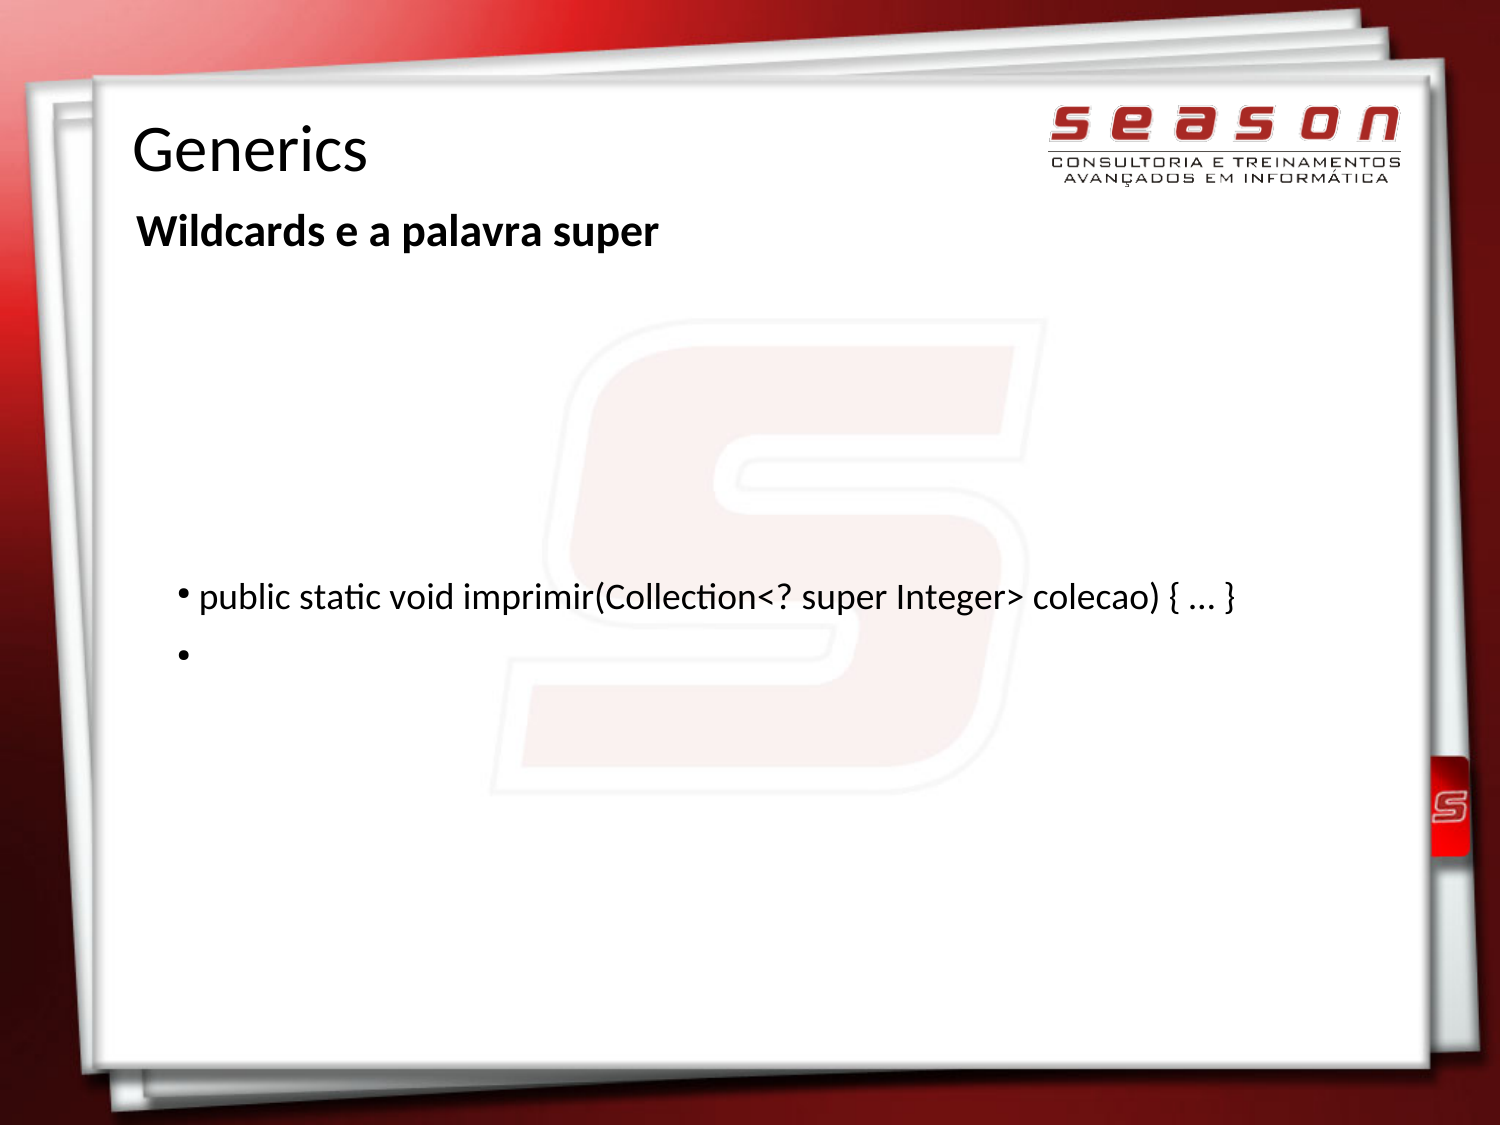

# Generics
Wildcards e a palavra super
 public static void imprimir(Collection<? super Integer> colecao) { … }